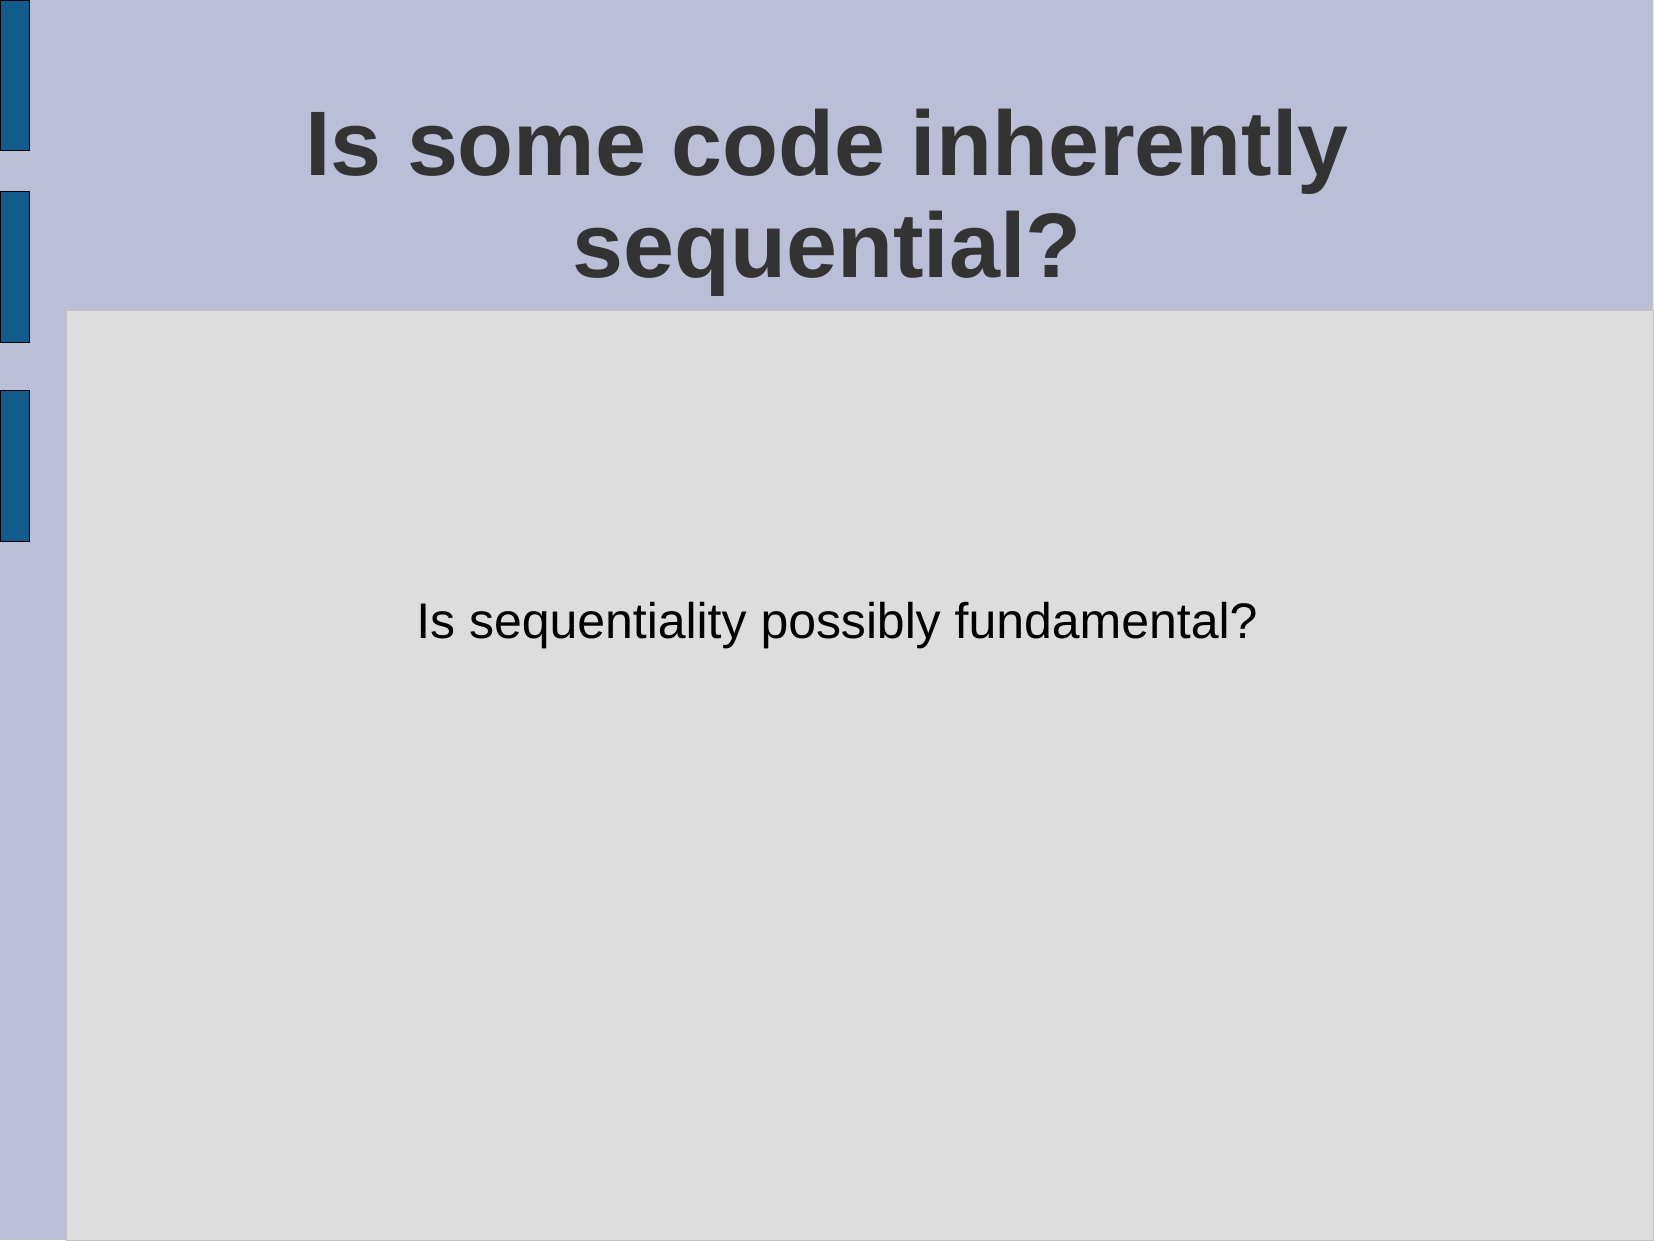

# Is some code inherently sequential?
Is sequentiality possibly fundamental?